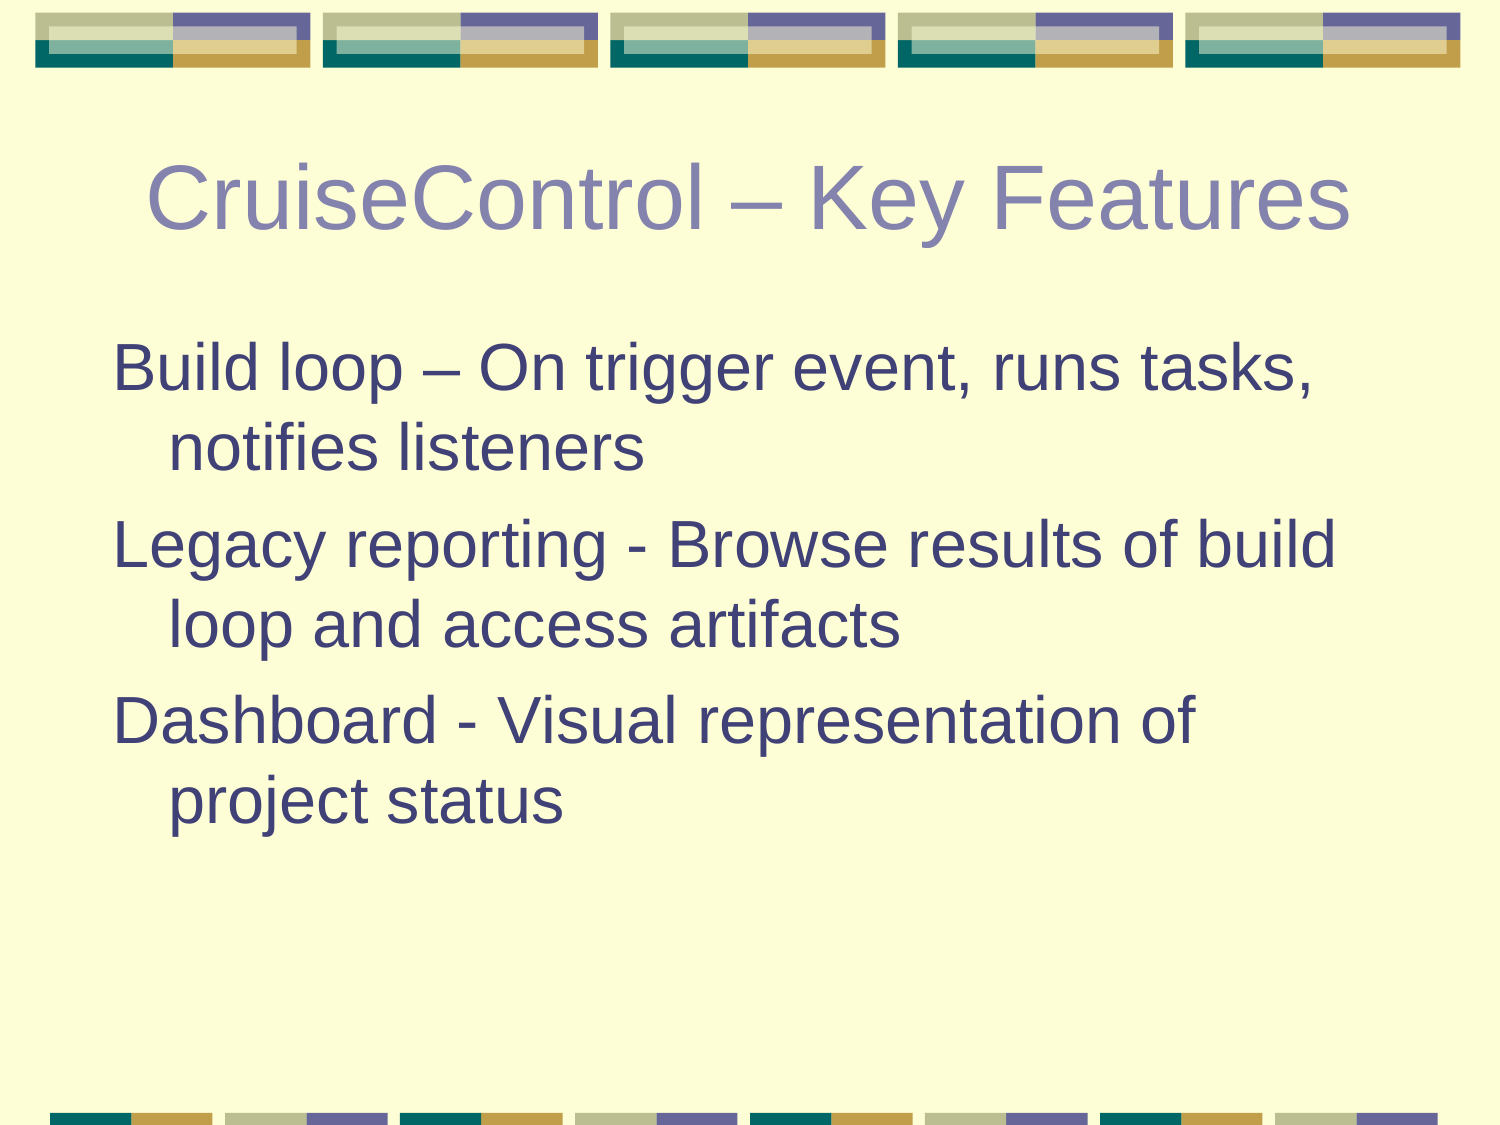

# CruiseControl – Key Features
Build loop – On trigger event, runs tasks, notifies listeners
Legacy reporting - Browse results of build loop and access artifacts
Dashboard - Visual representation of project status